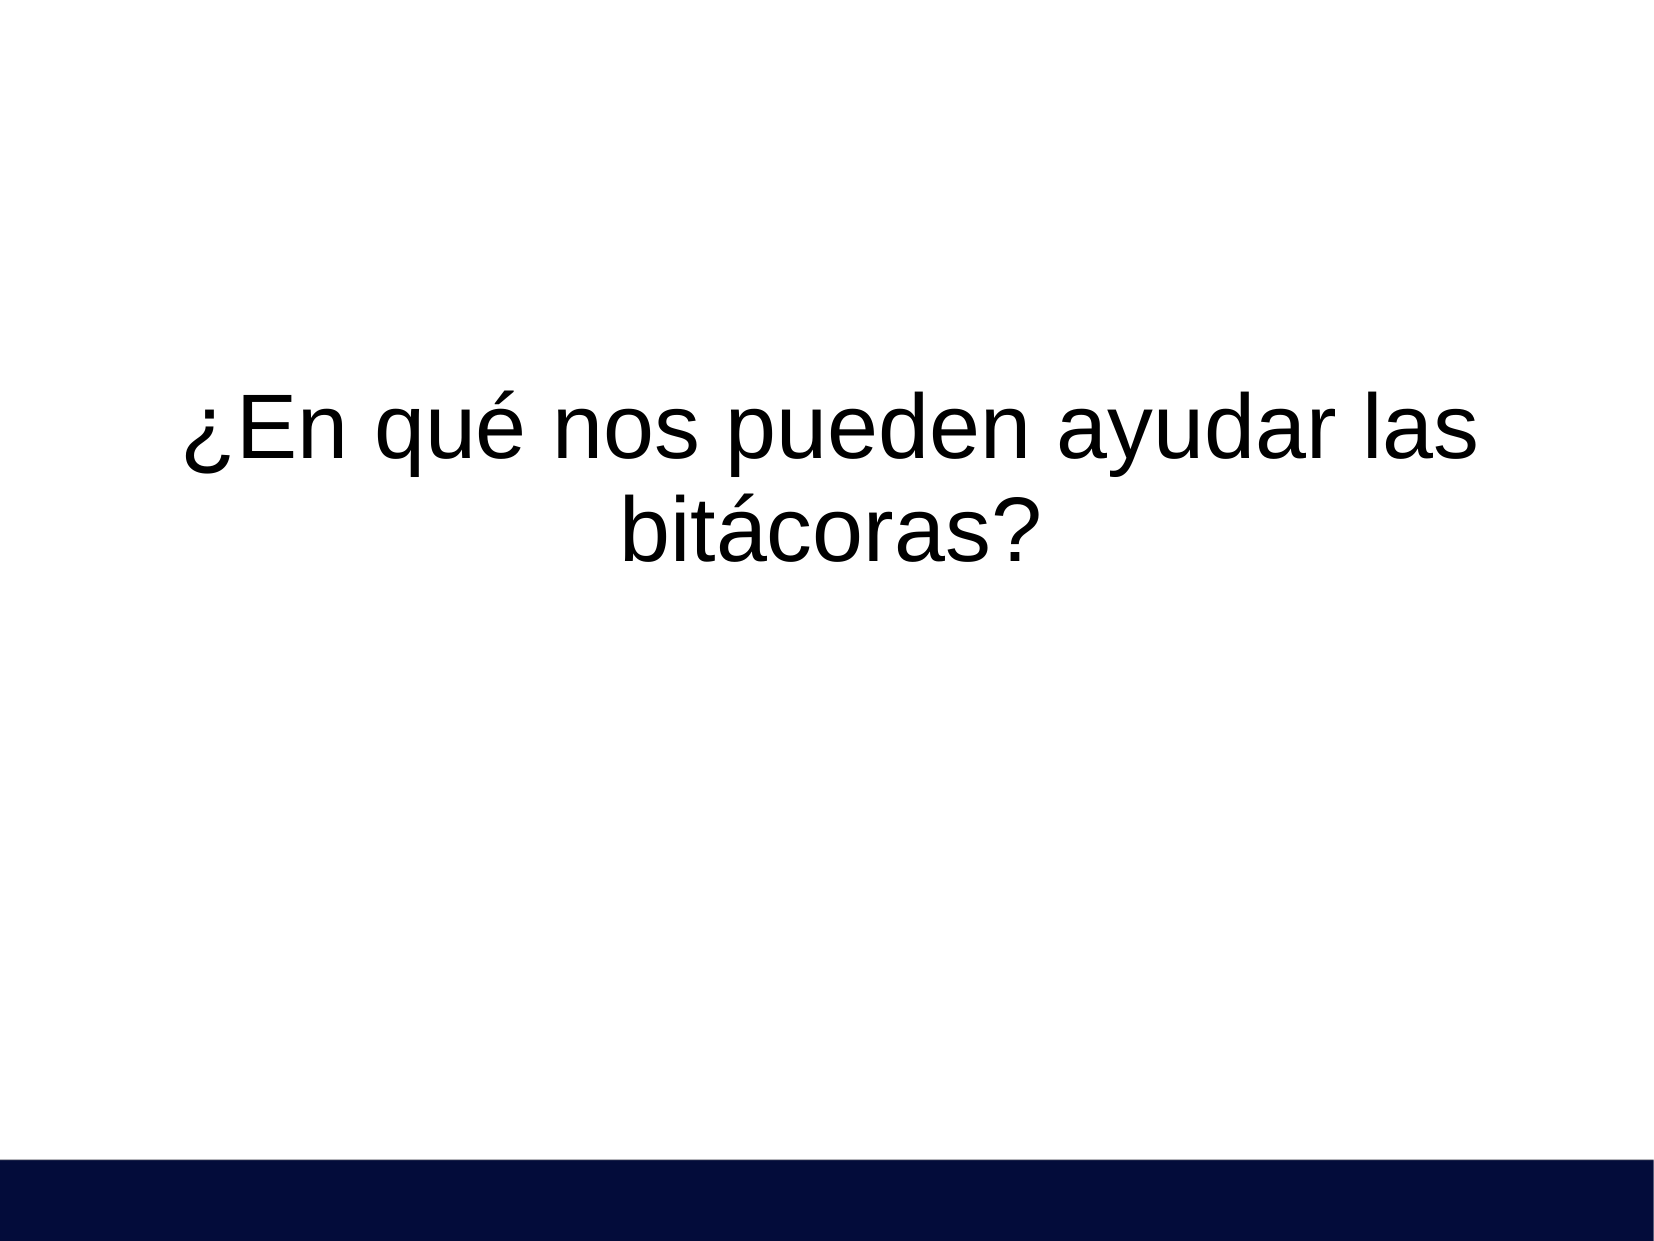

# ¿En qué nos pueden ayudar las bitácoras?